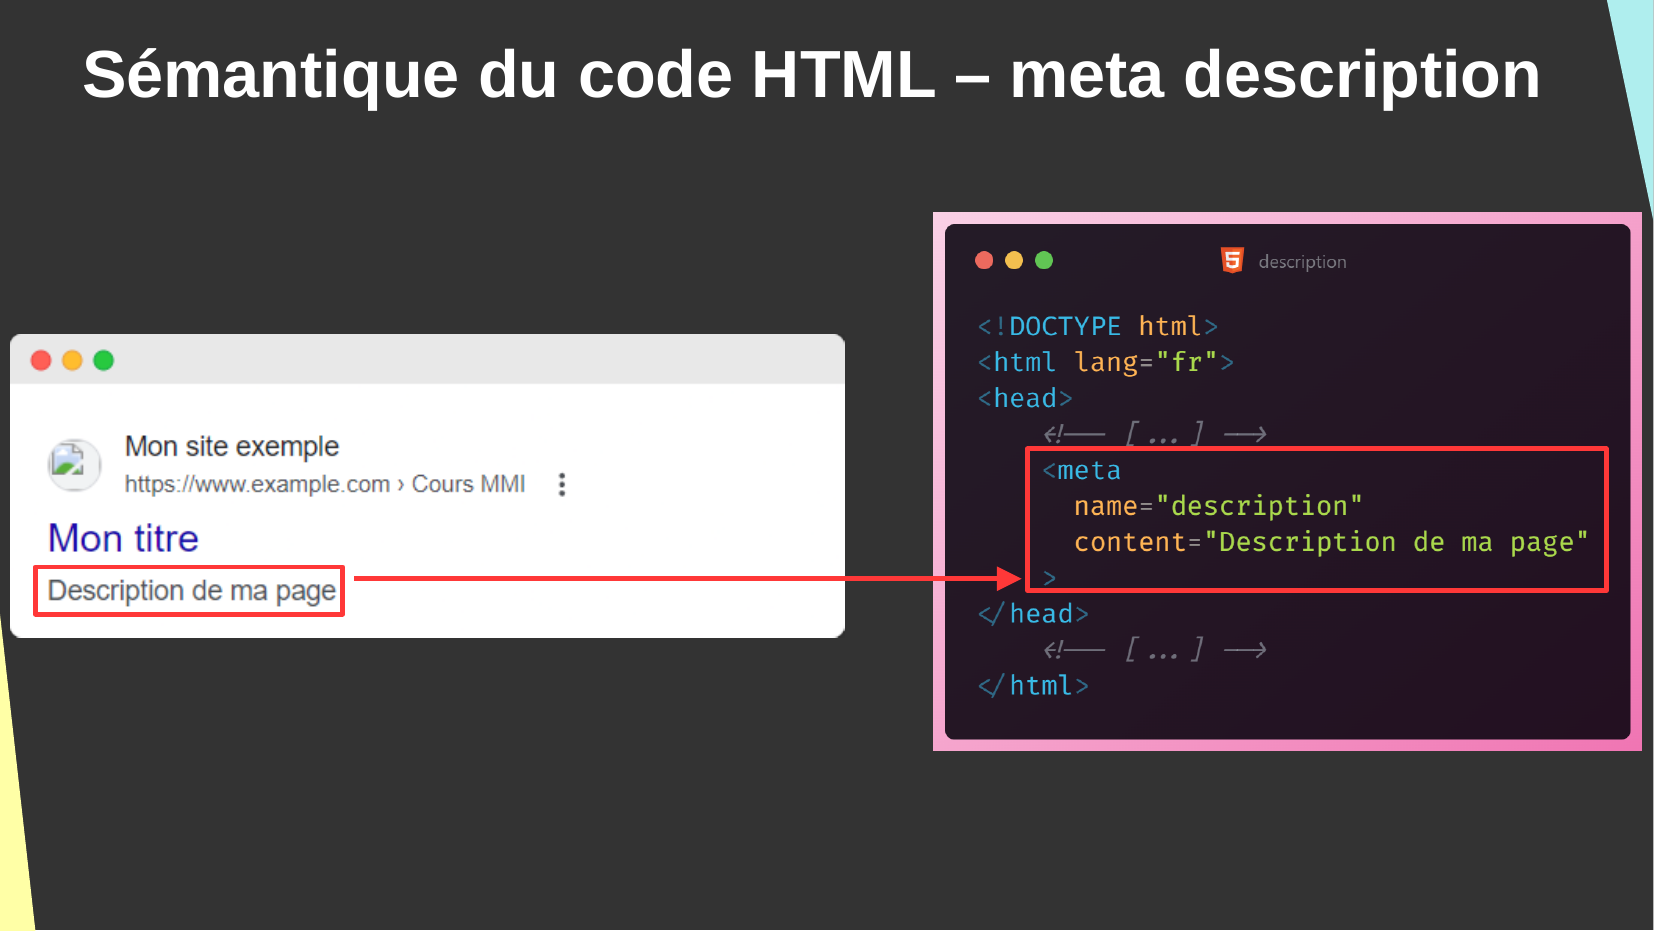

# Sémantique du code HTML – meta description